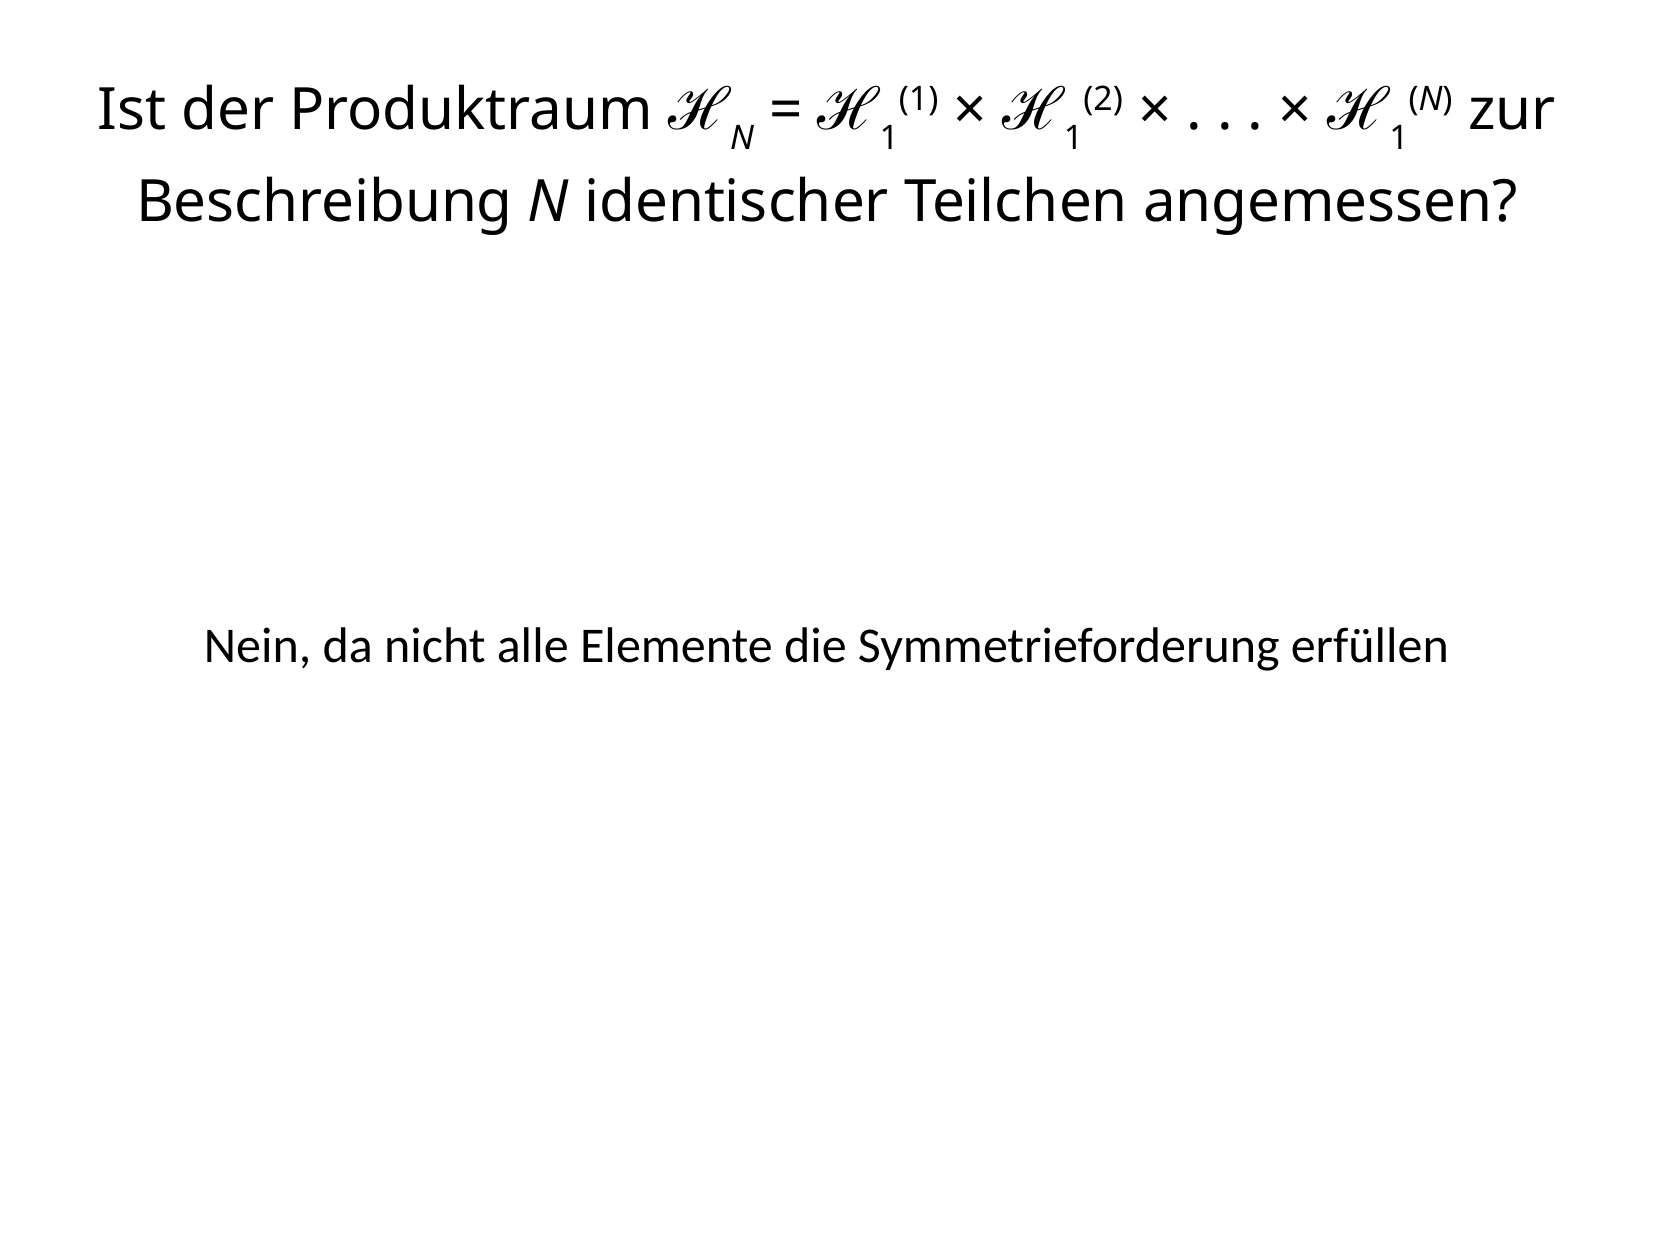

# Ist der Produktraum ℋN = ℋ1(1) × ℋ1(2) × . . . × ℋ1(N) zur Beschreibung N identischer Teilchen angemessen?
Nein, da nicht alle Elemente die Symmetrieforderung erfüllen